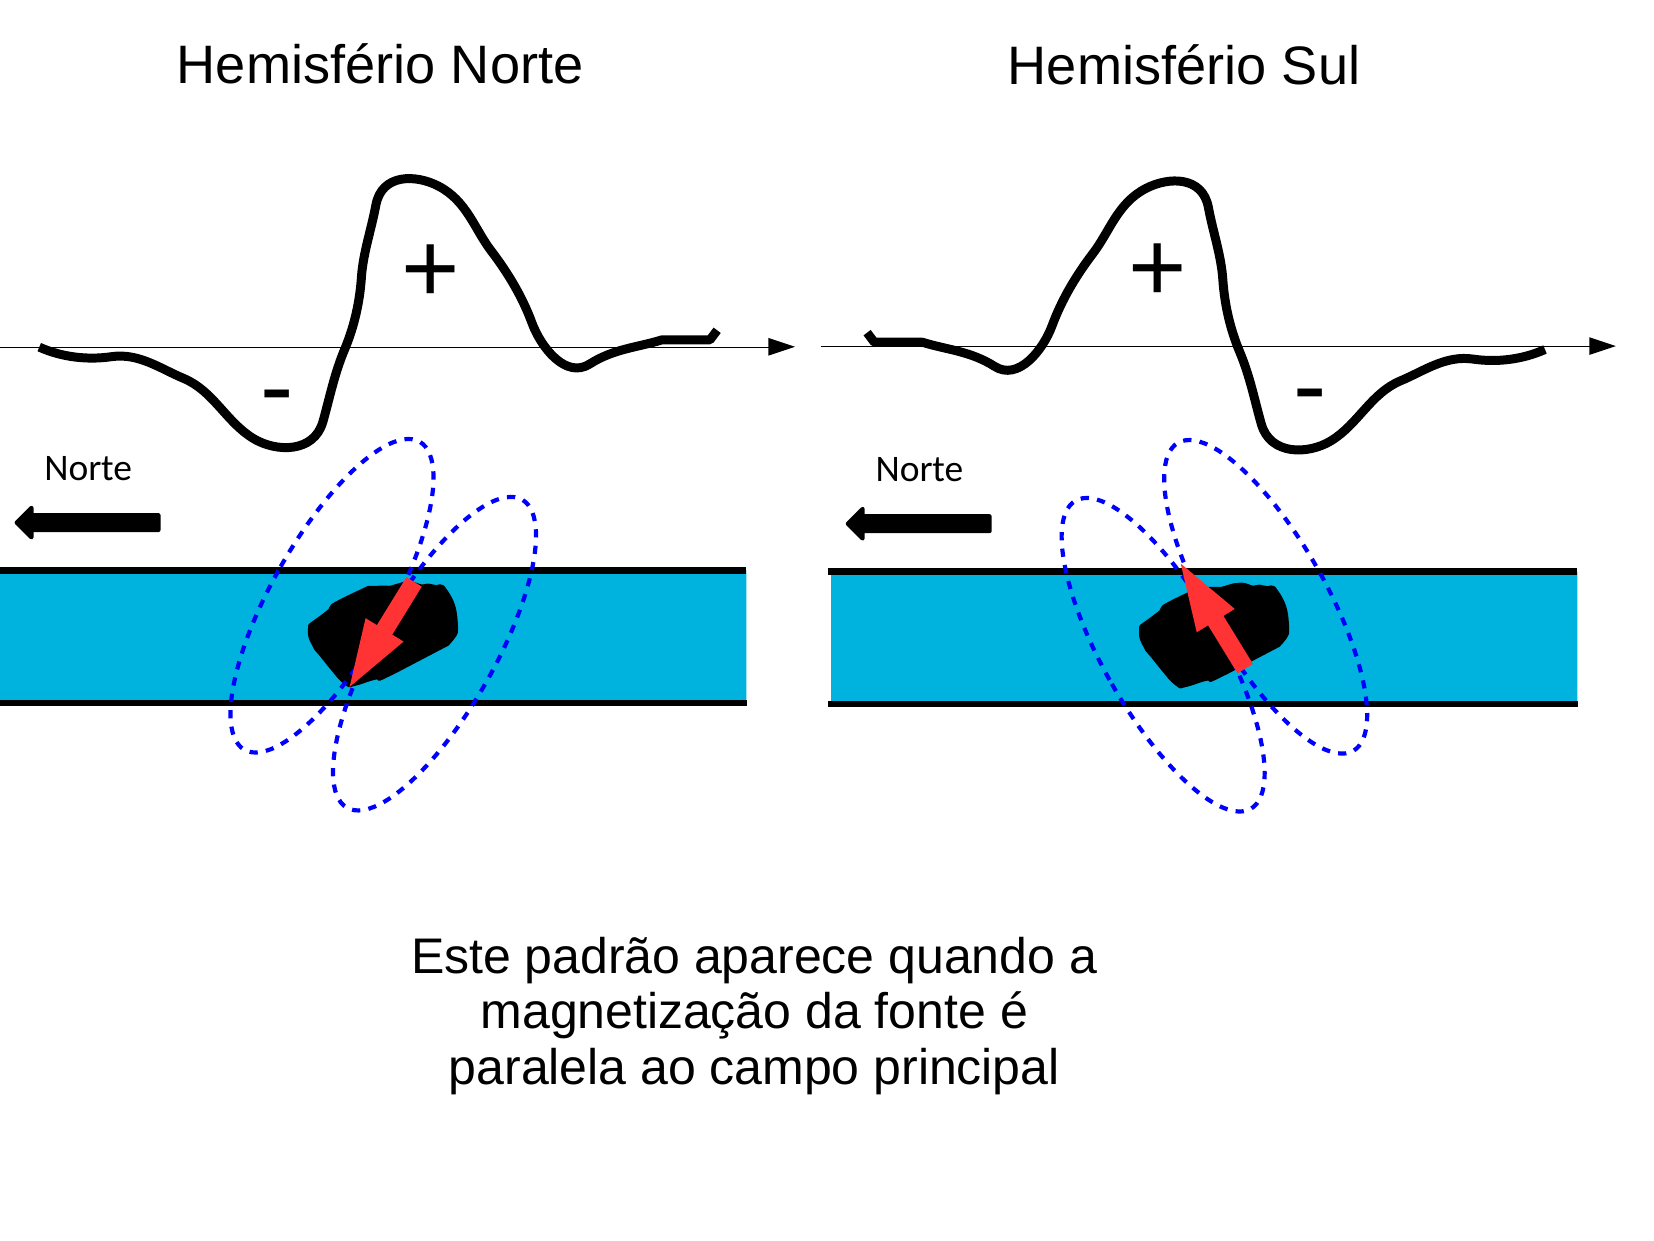

Hemisfério Norte
Hemisfério Sul
+
-
+
-
Norte
Norte
Este padrão aparece quando a magnetização da fonte é paralela ao campo principal